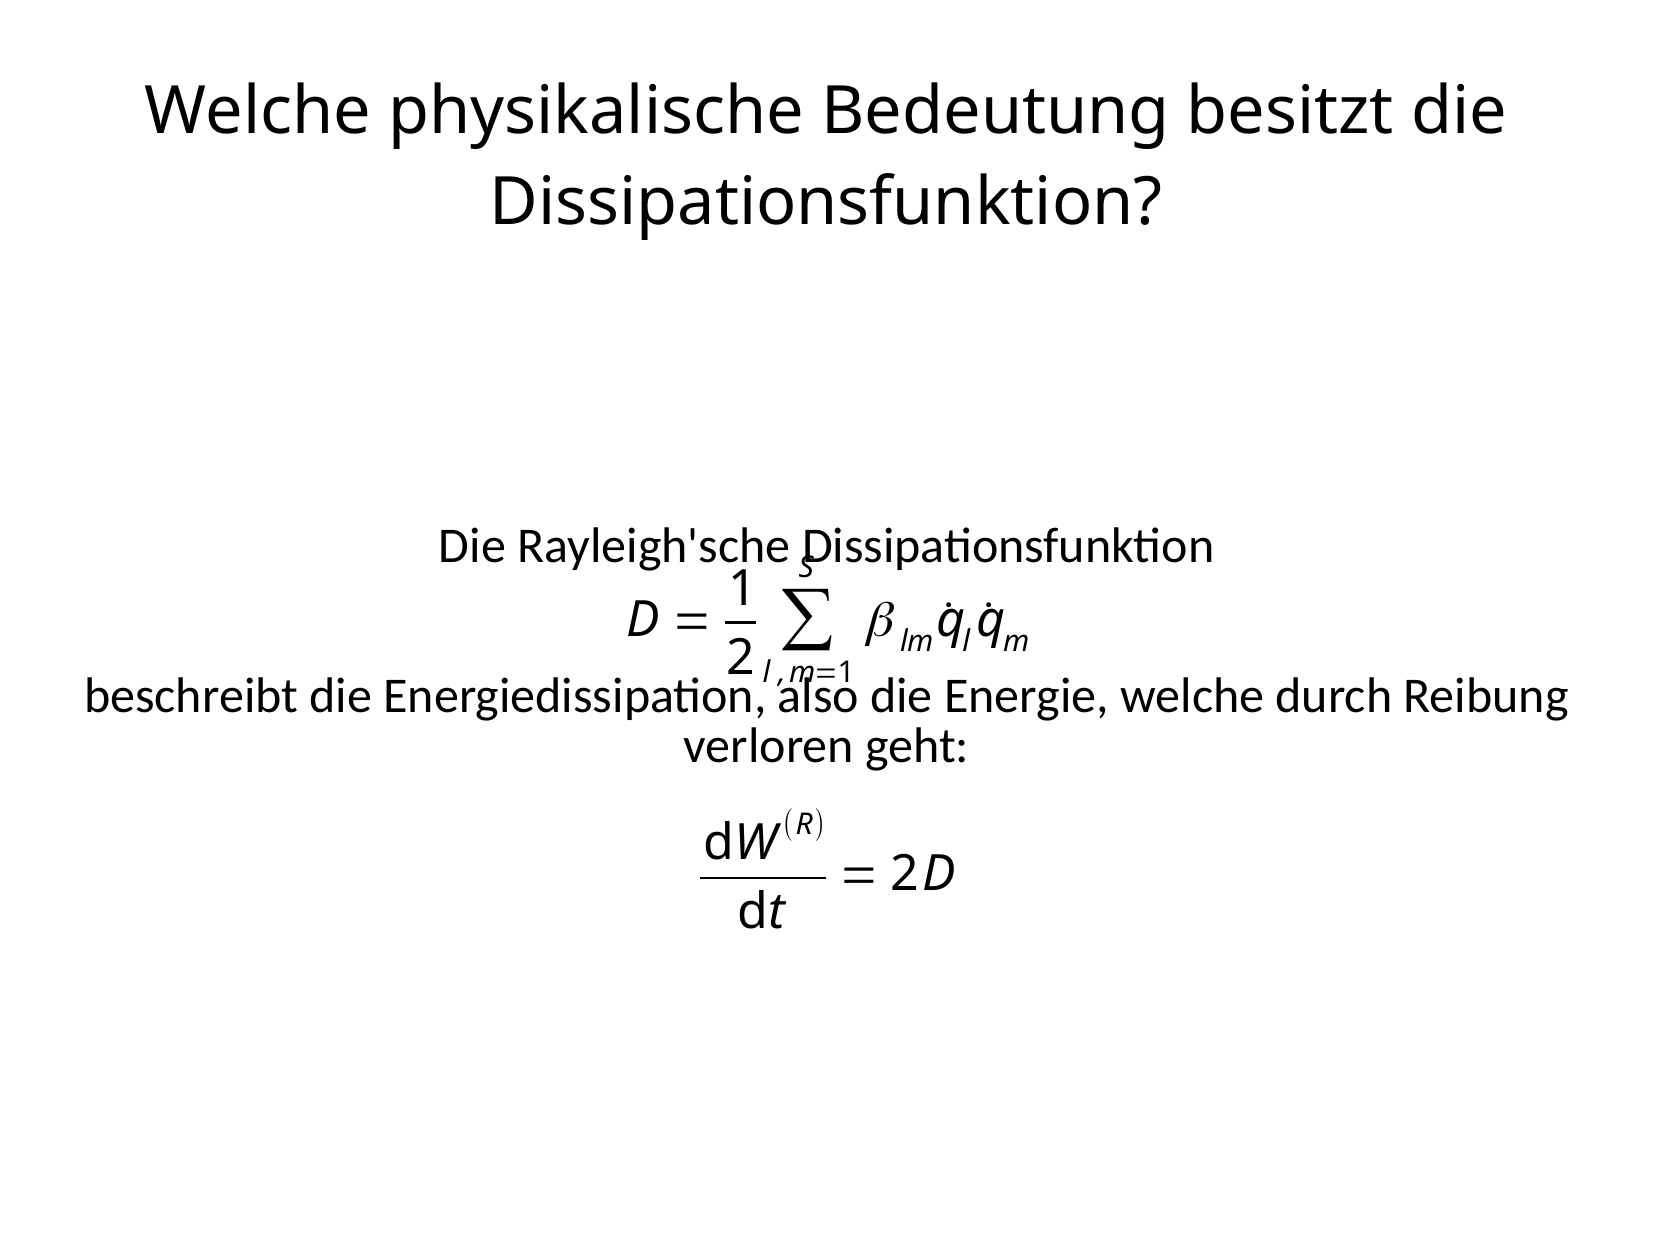

# Welche physikalische Bedeutung besitzt die Dissipationsfunktion?
Die Rayleigh'sche Dissipationsfunktion
beschreibt die Energiedissipation, also die Energie, welche durch Reibung verloren geht: